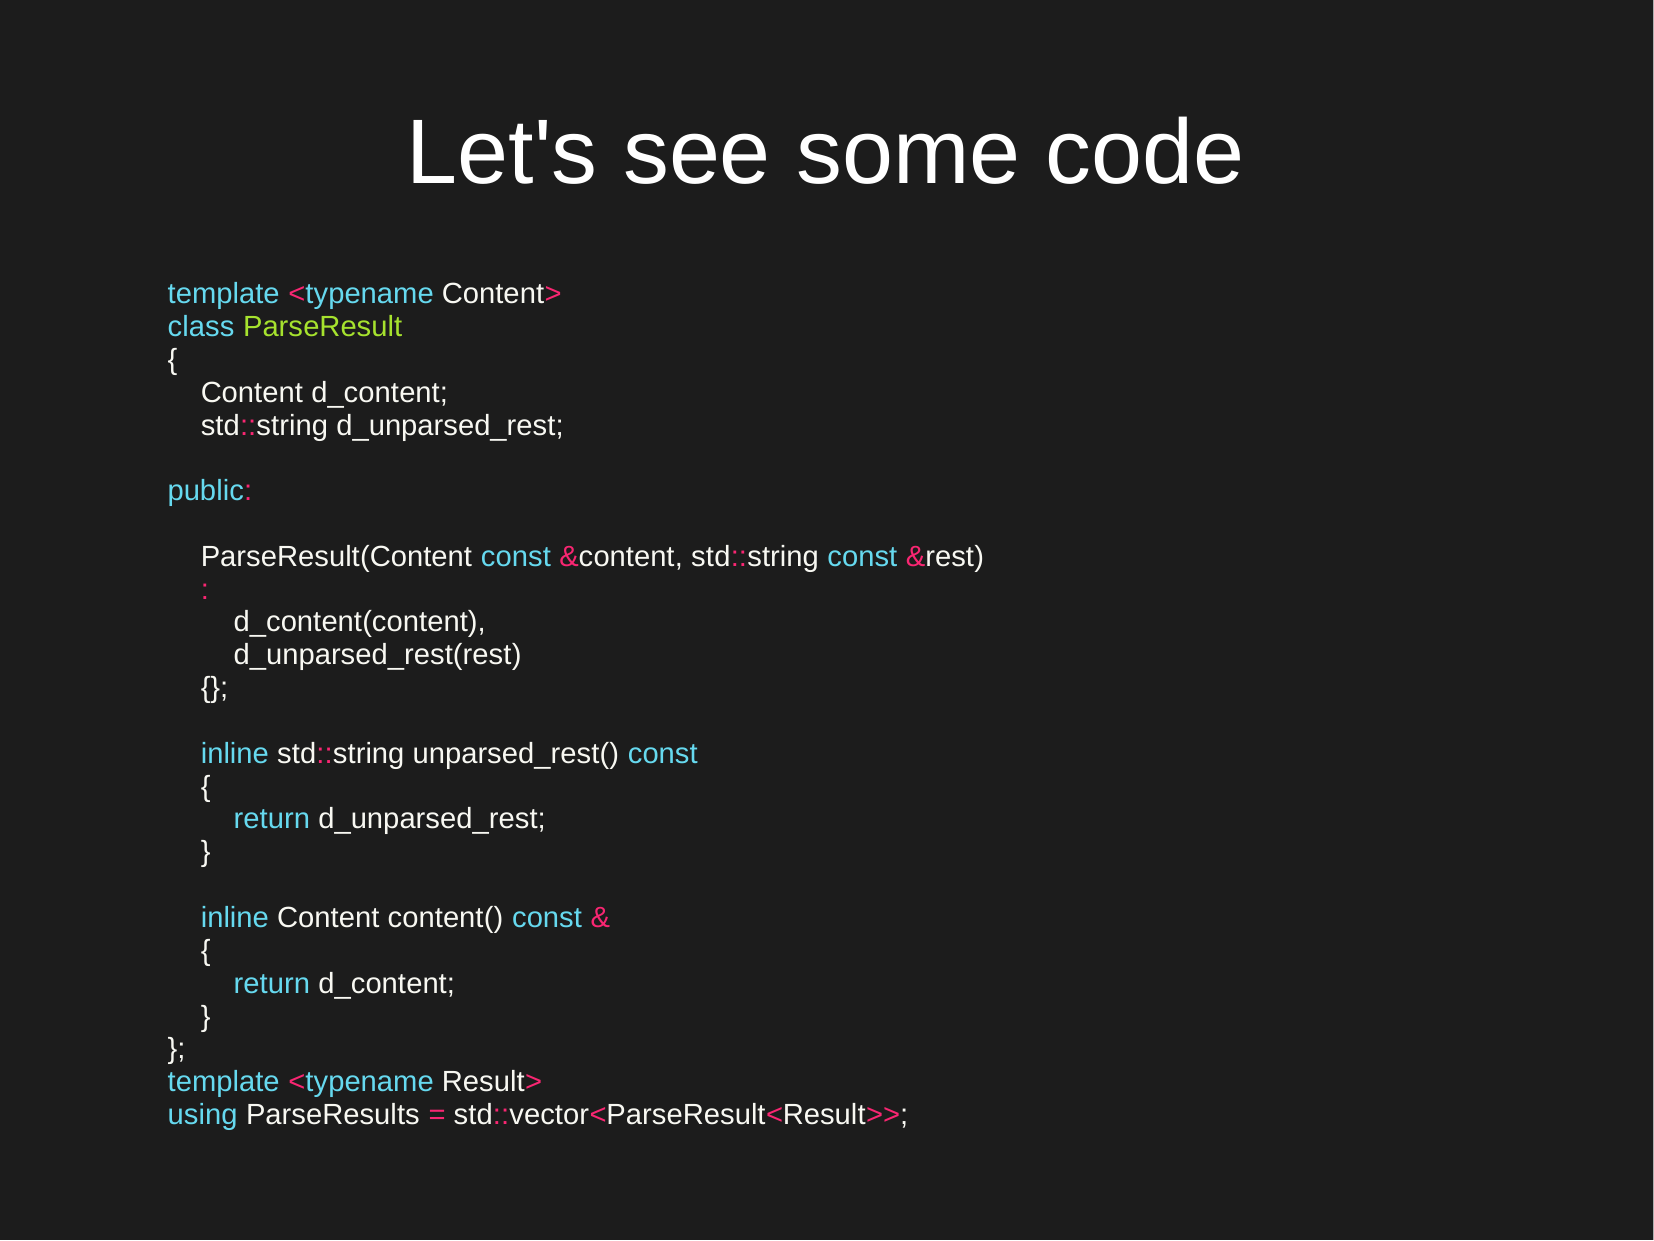

# Let's see some code
 template <typename Content>
 class ParseResult
 {
 Content d_content;
 std::string d_unparsed_rest;
 public:
 ParseResult(Content const &content, std::string const &rest)
 :
 d_content(content),
 d_unparsed_rest(rest)
 {};
 inline std::string unparsed_rest() const
 {
 return d_unparsed_rest;
 }
 inline Content content() const &
 {
 return d_content;
 }
 };
 template <typename Result>
 using ParseResults = std::vector<ParseResult<Result>>;